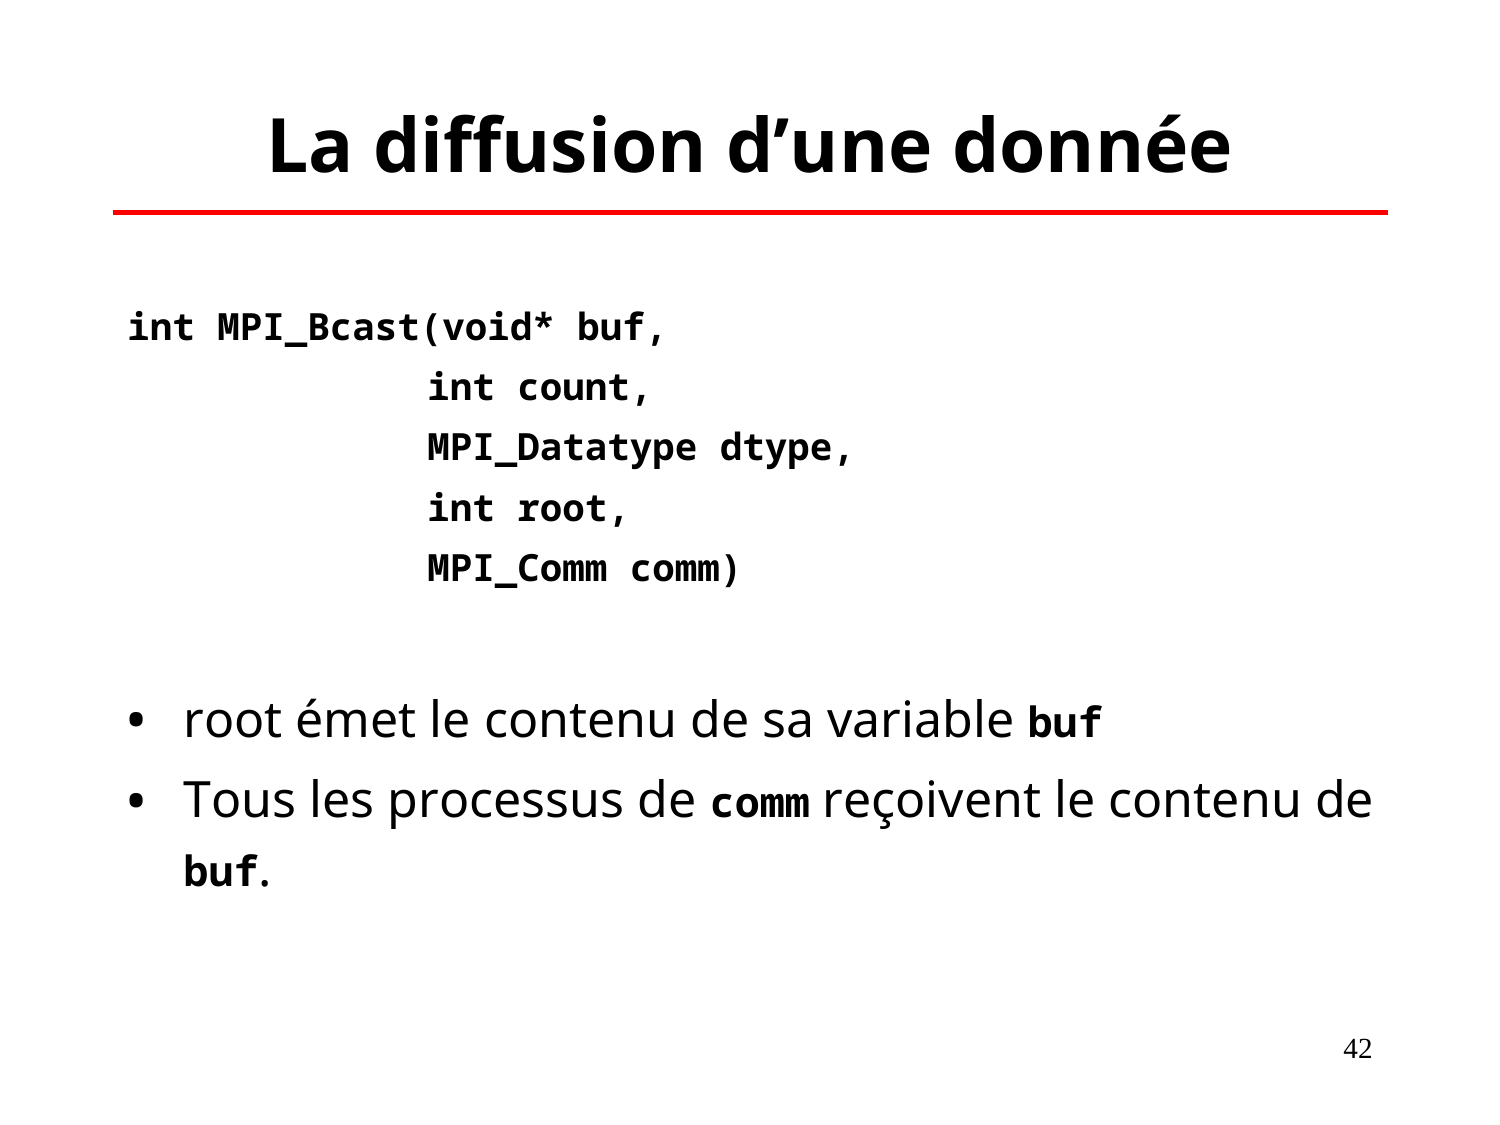

# La diffusion d’une donnée
int MPI_Bcast(void* buf,
int count,
MPI_Datatype dtype,
int root,
MPI_Comm comm)
root émet le contenu de sa variable buf
Tous les processus de comm reçoivent le contenu de buf.
42